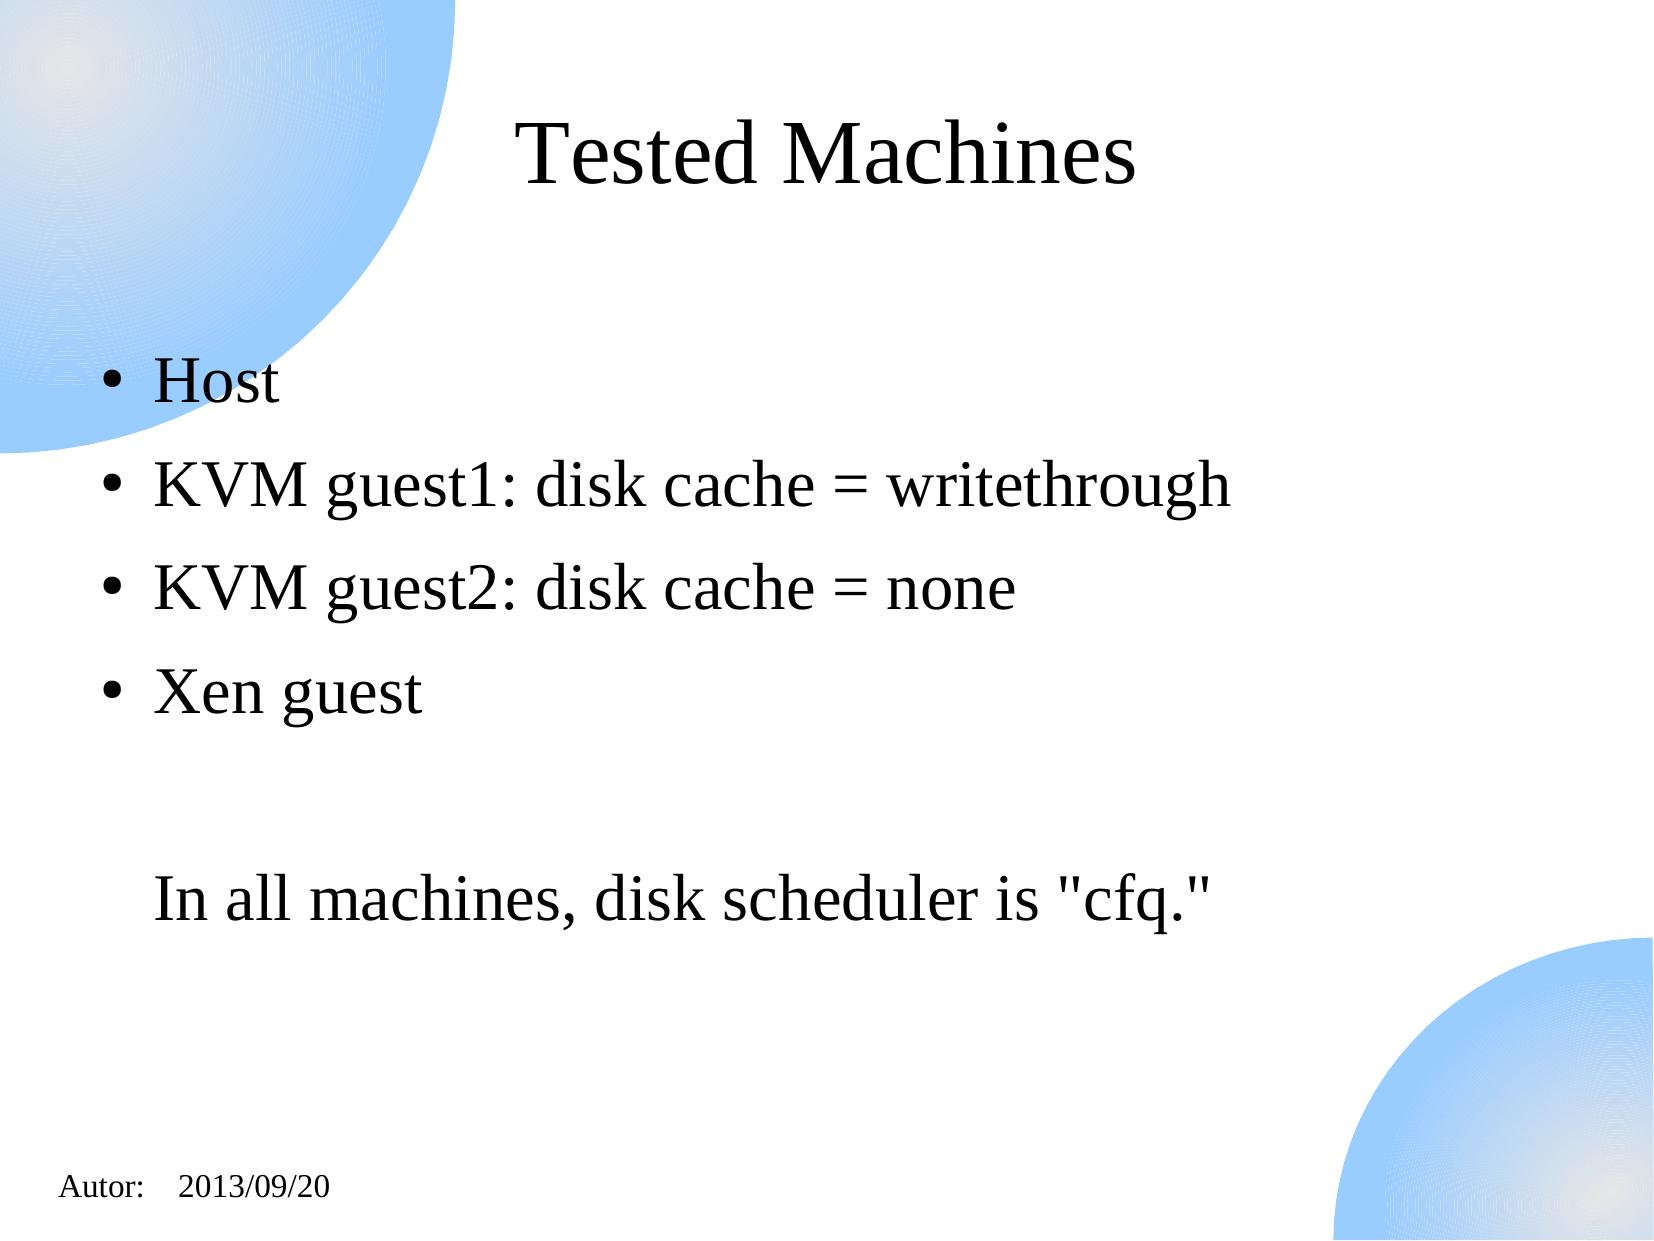

# Tested Machines
Host
KVM guest1: disk cache = writethrough
KVM guest2: disk cache = none
Xen guest
In all machines, disk scheduler is "cfq."